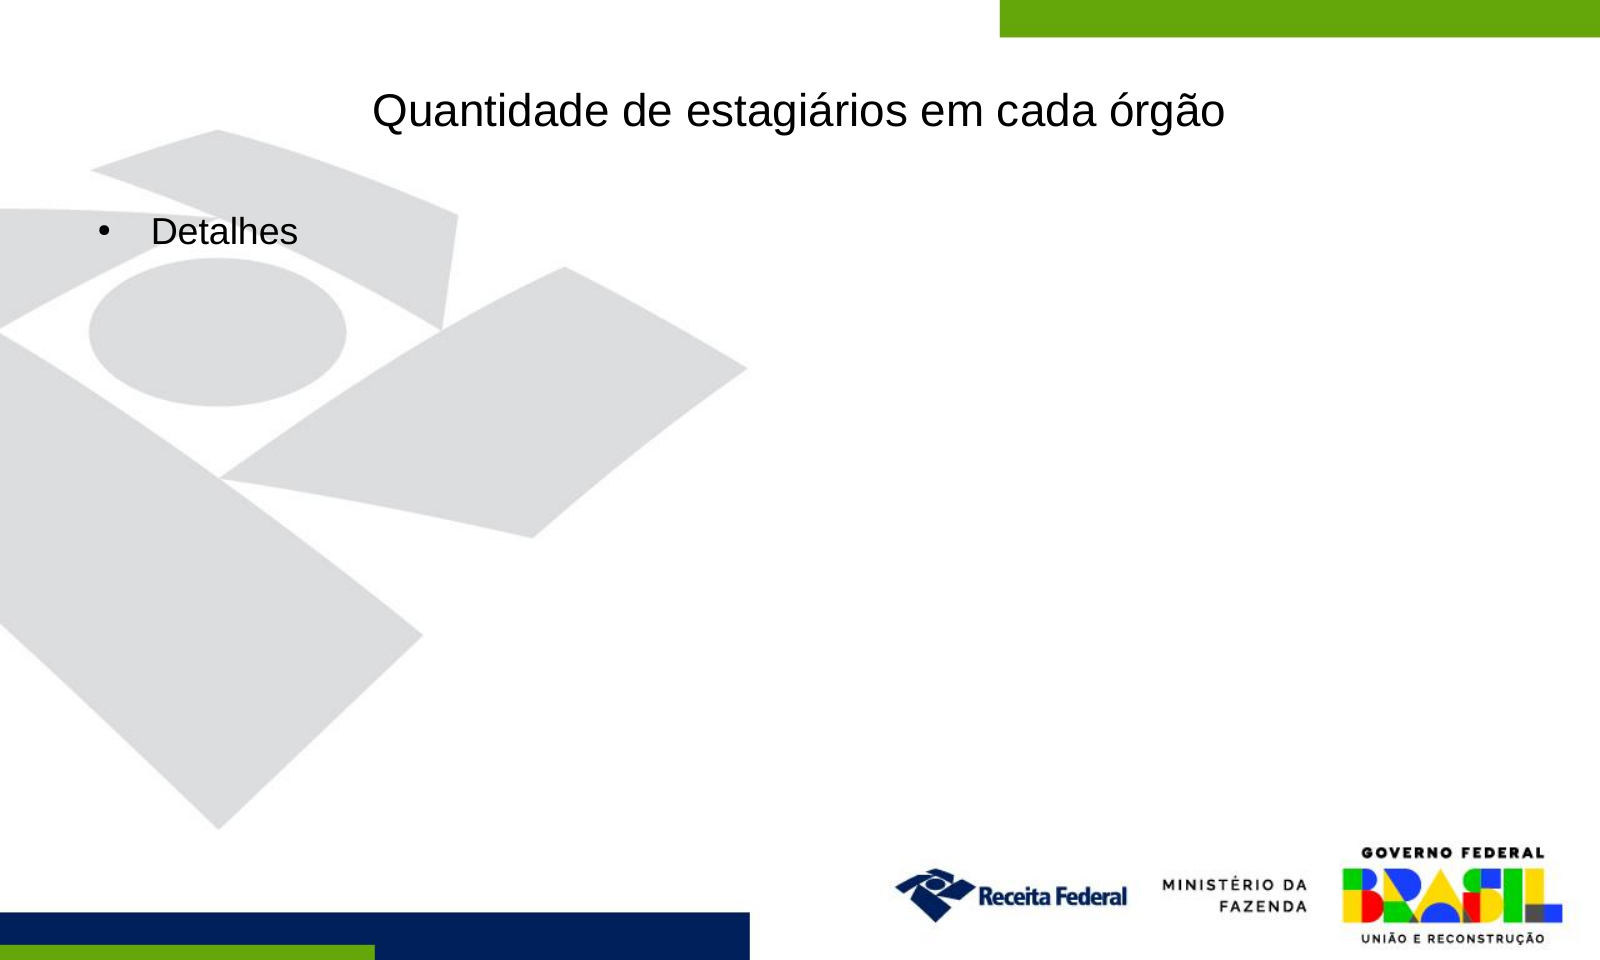

# Quantidade de estagiários em cada órgão
Detalhes